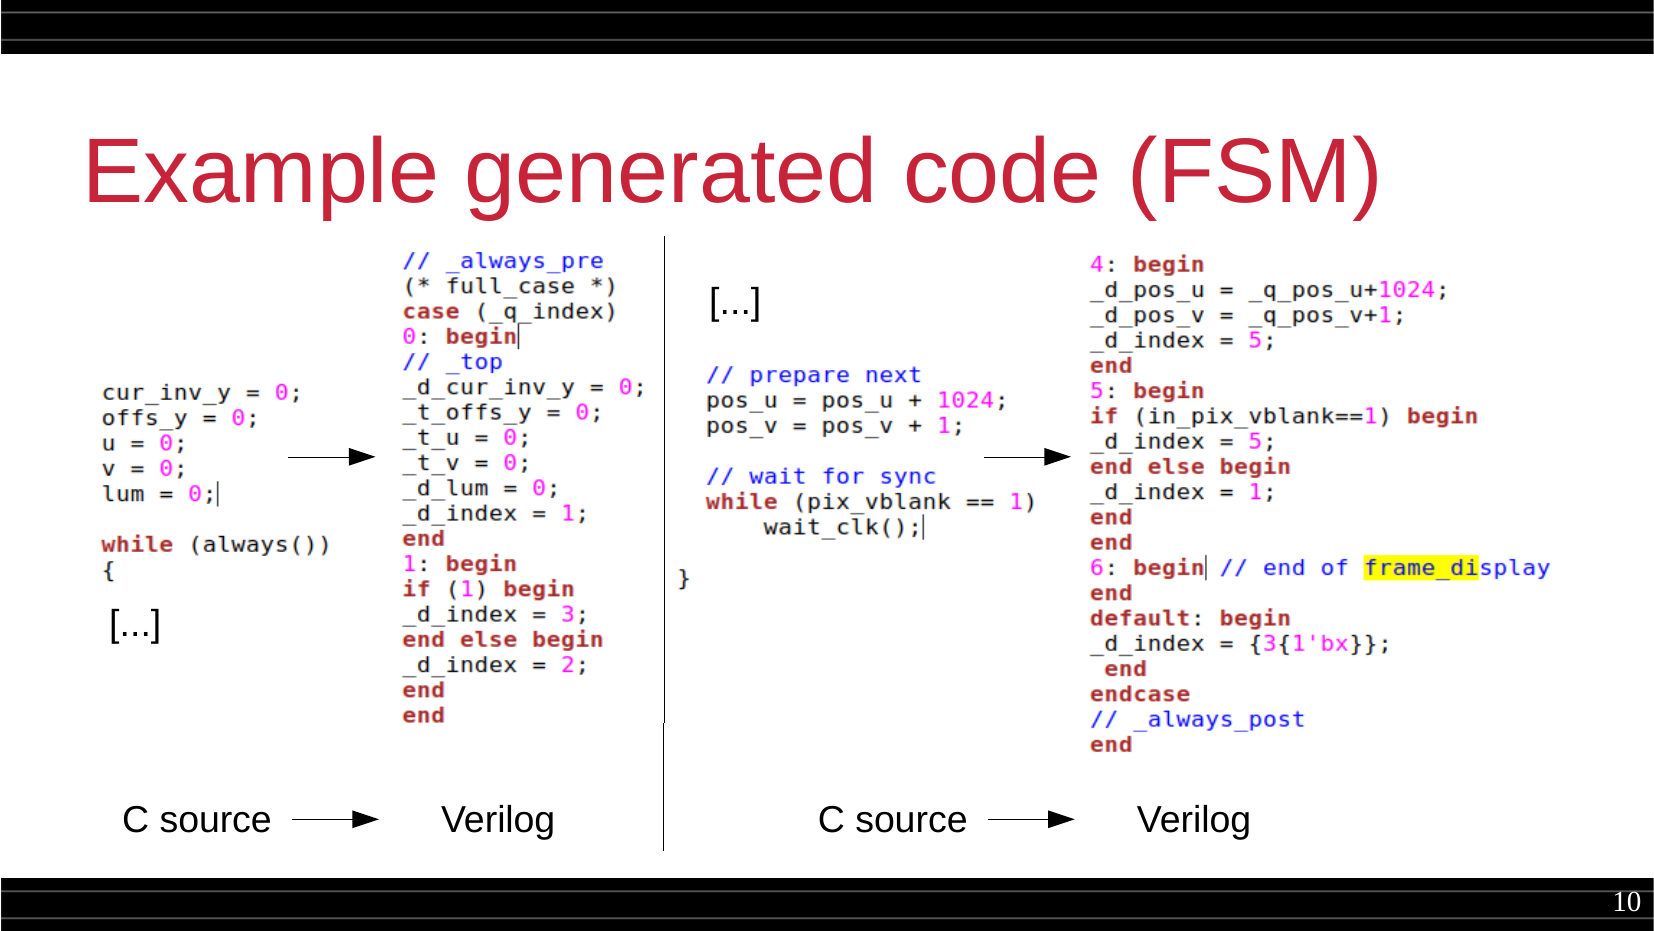

# Example generated code (FSM)
[...]
[...]
C source
Verilog
C source
Verilog